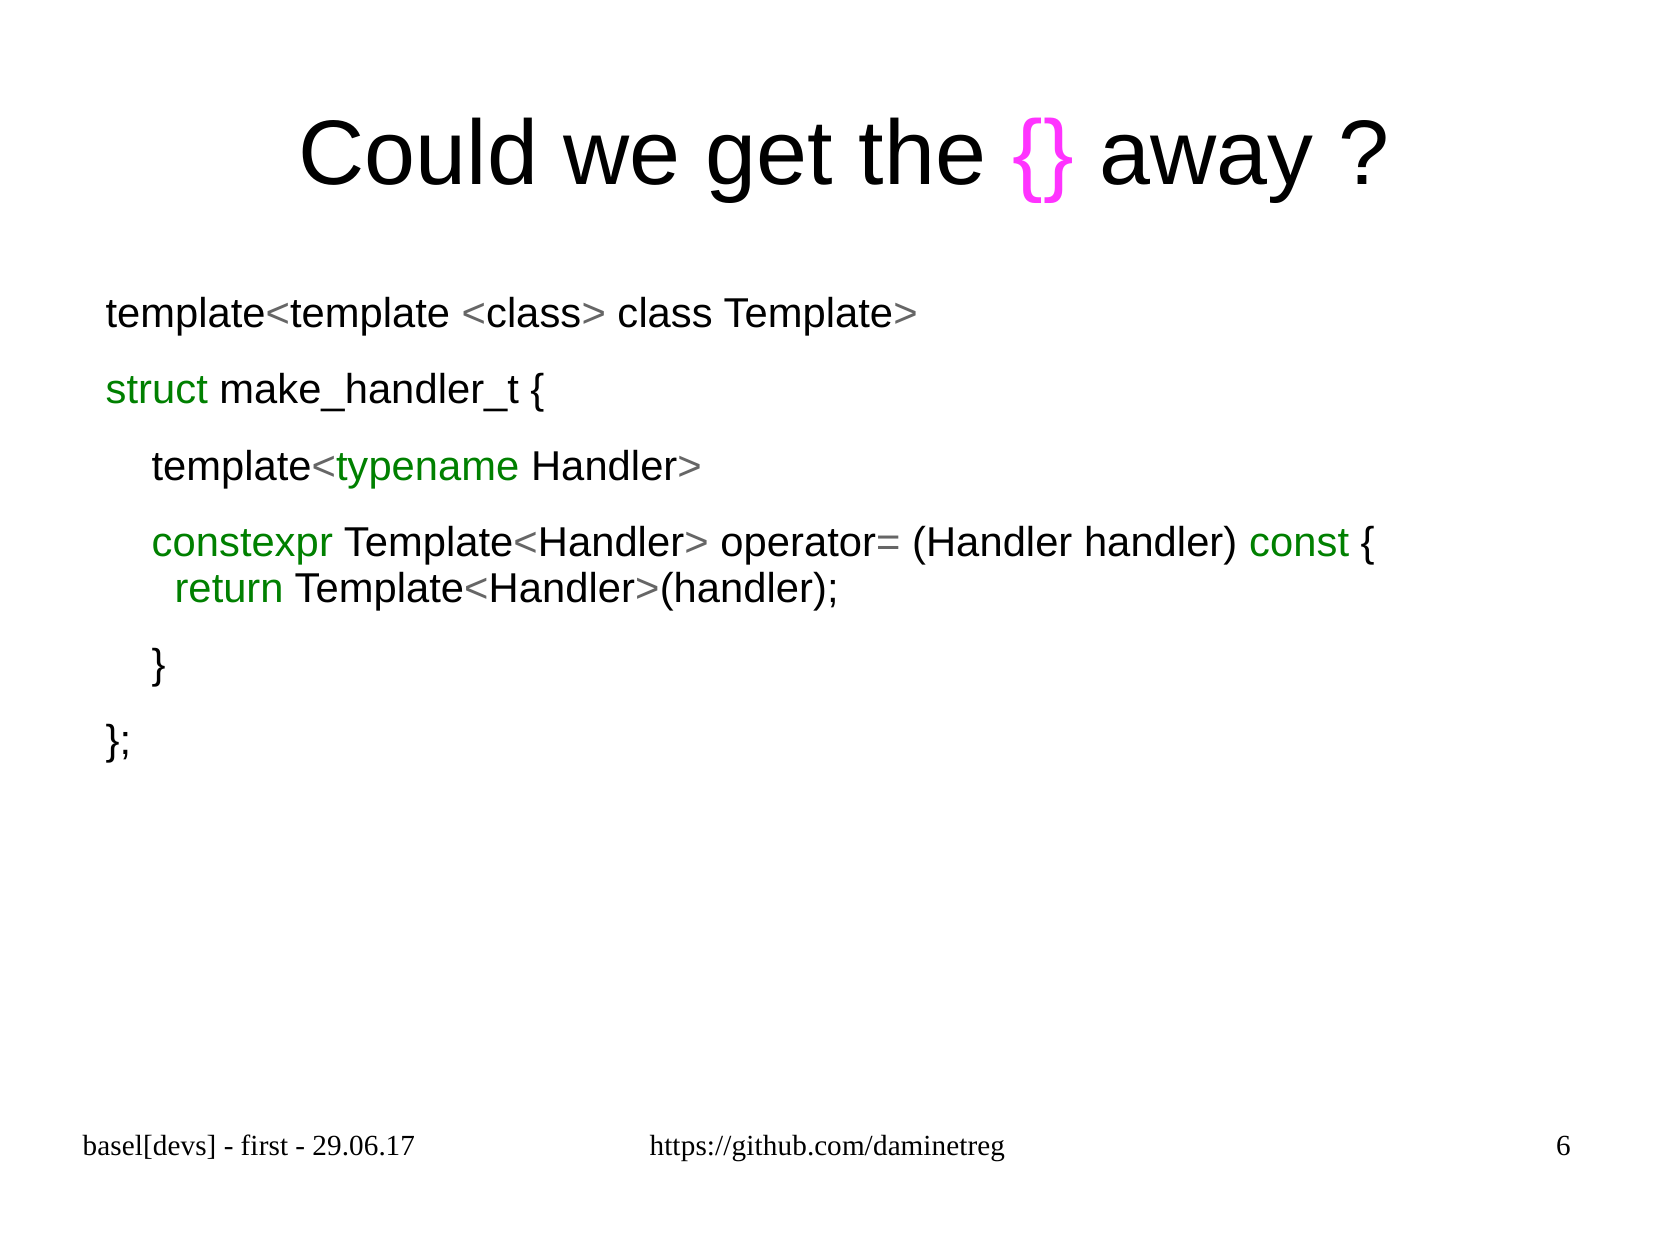

# Could we get the {} away ?
 template<template <class> class Template>
 struct make_handler_t {
 template<typename Handler>
 constexpr Template<Handler> operator= (Handler handler) const {
 return Template<Handler>(handler);
 }
 };
basel[devs] - first - 29.06.17
https://github.com/daminetreg
6